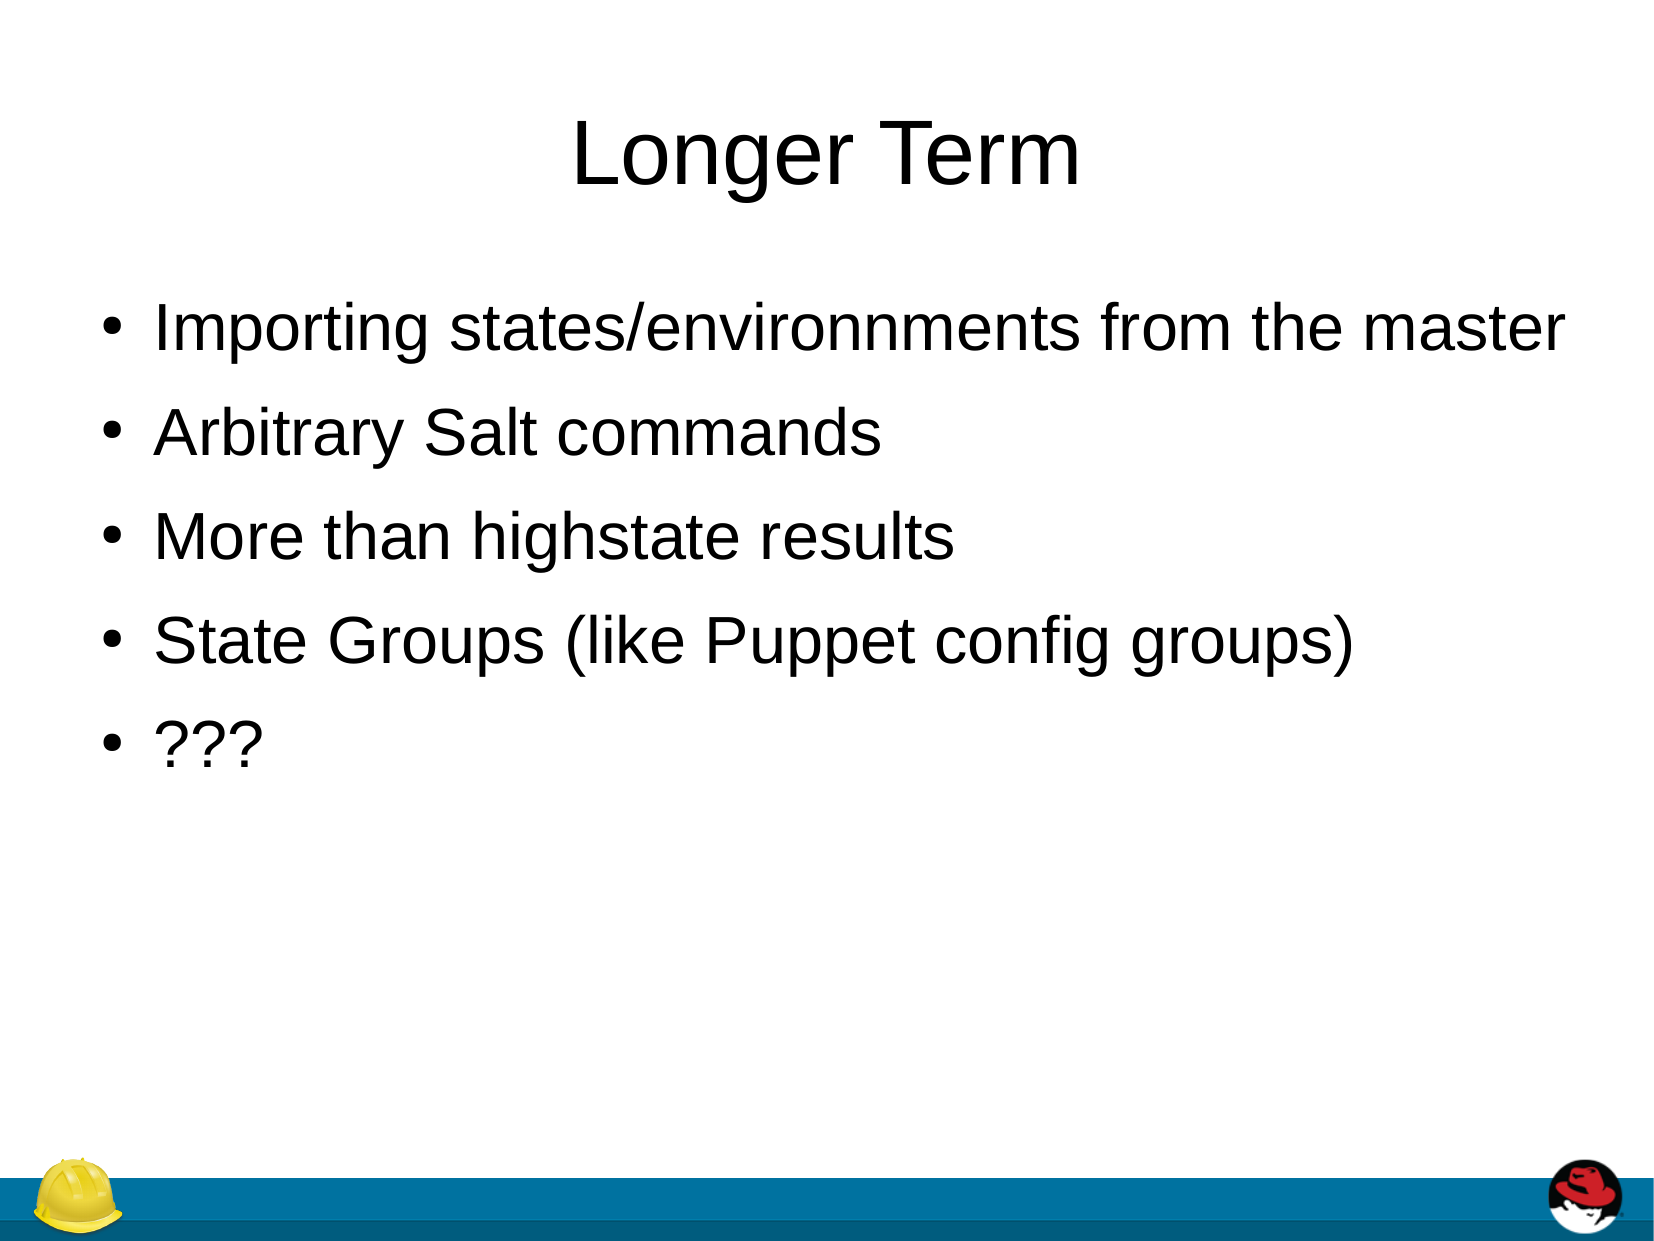

# Longer Term
Importing states/environnments from the master
Arbitrary Salt commands
More than highstate results
State Groups (like Puppet config groups)
???